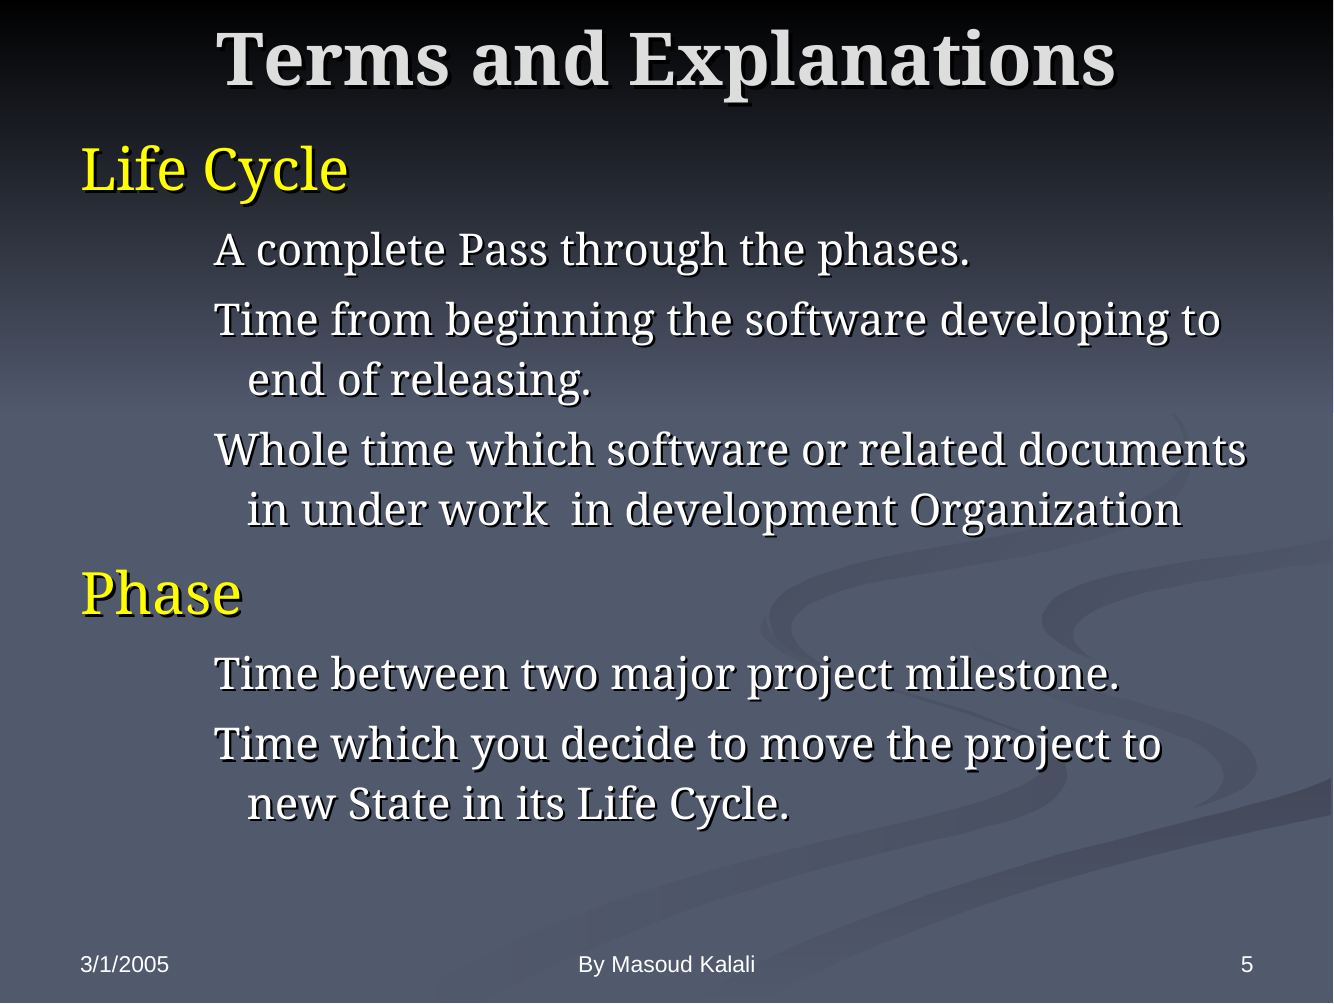

# Terms and Explanations
Life Cycle
A complete Pass through the phases.
Time from beginning the software developing to end of releasing.
Whole time which software or related documents in under work in development Organization
Phase
Time between two major project milestone.
Time which you decide to move the project to new State in its Life Cycle.
By Masoud Kalali
5
3/1/2005